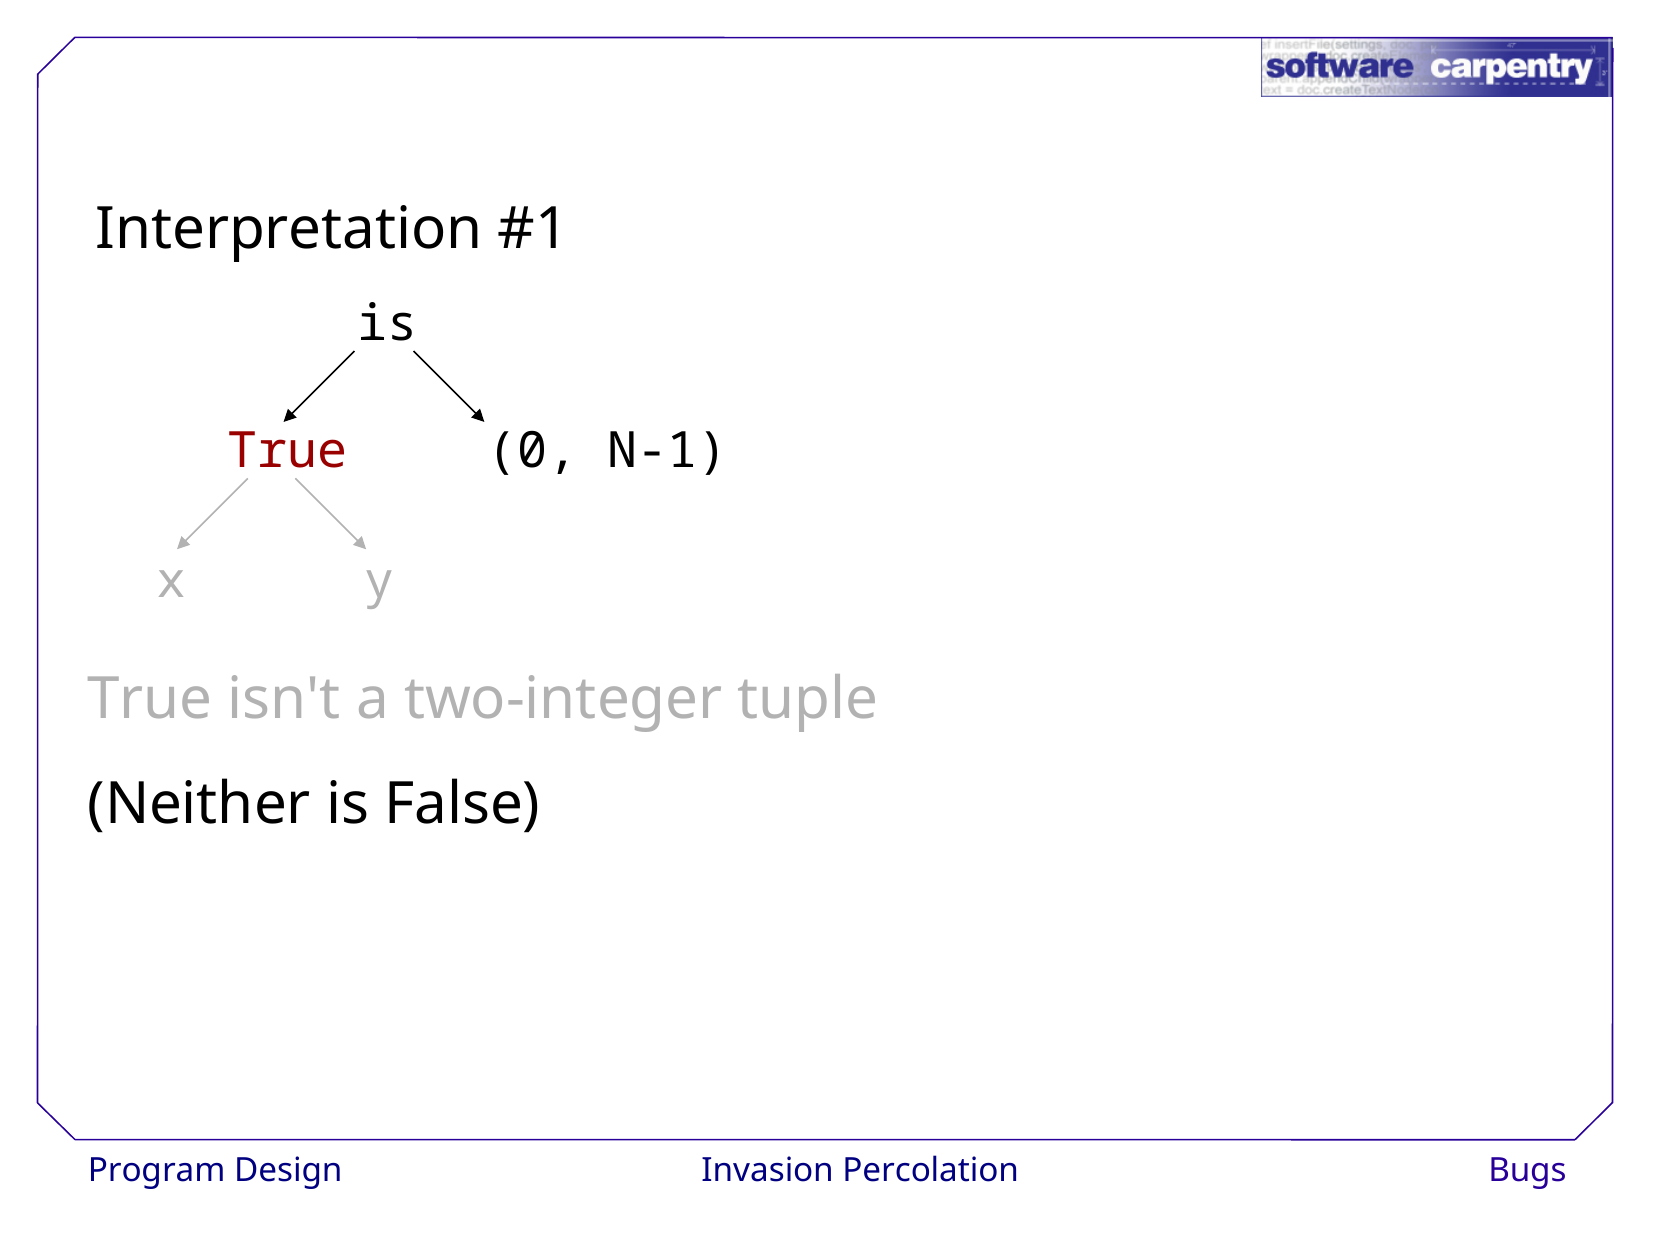

Interpretation #1
is
True
(0, N-1)
x
y
True isn't a two-integer tuple
(Neither is False)